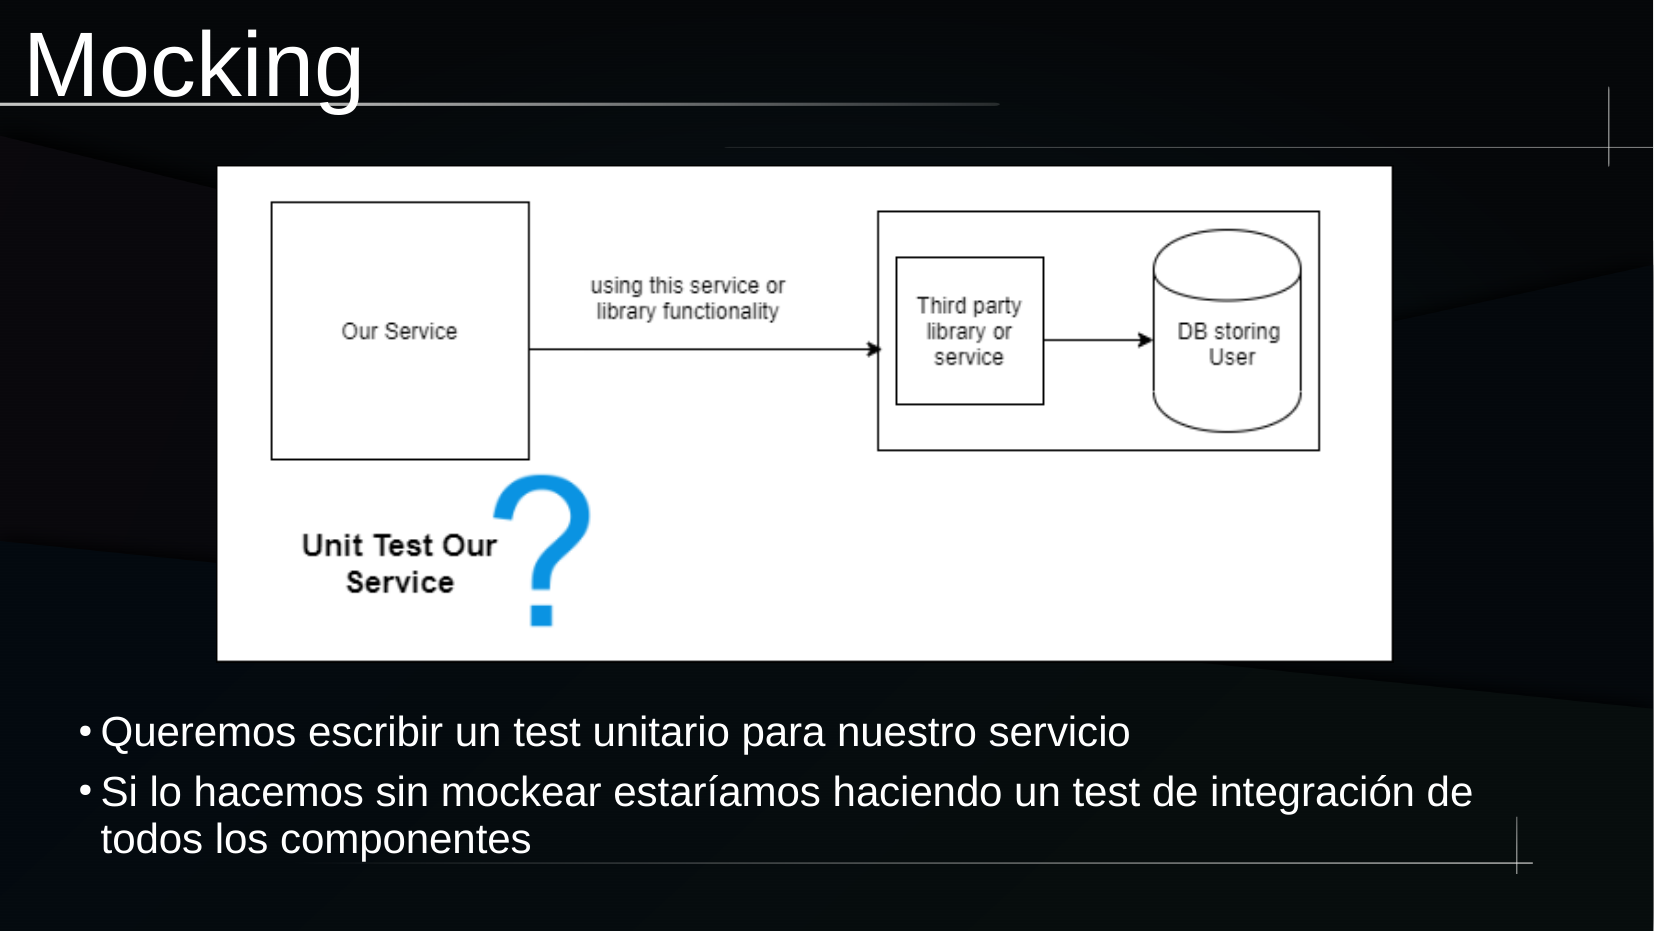

# Mocking
Queremos escribir un test unitario para nuestro servicio
Si lo hacemos sin mockear estaríamos haciendo un test de integración de todos los componentes